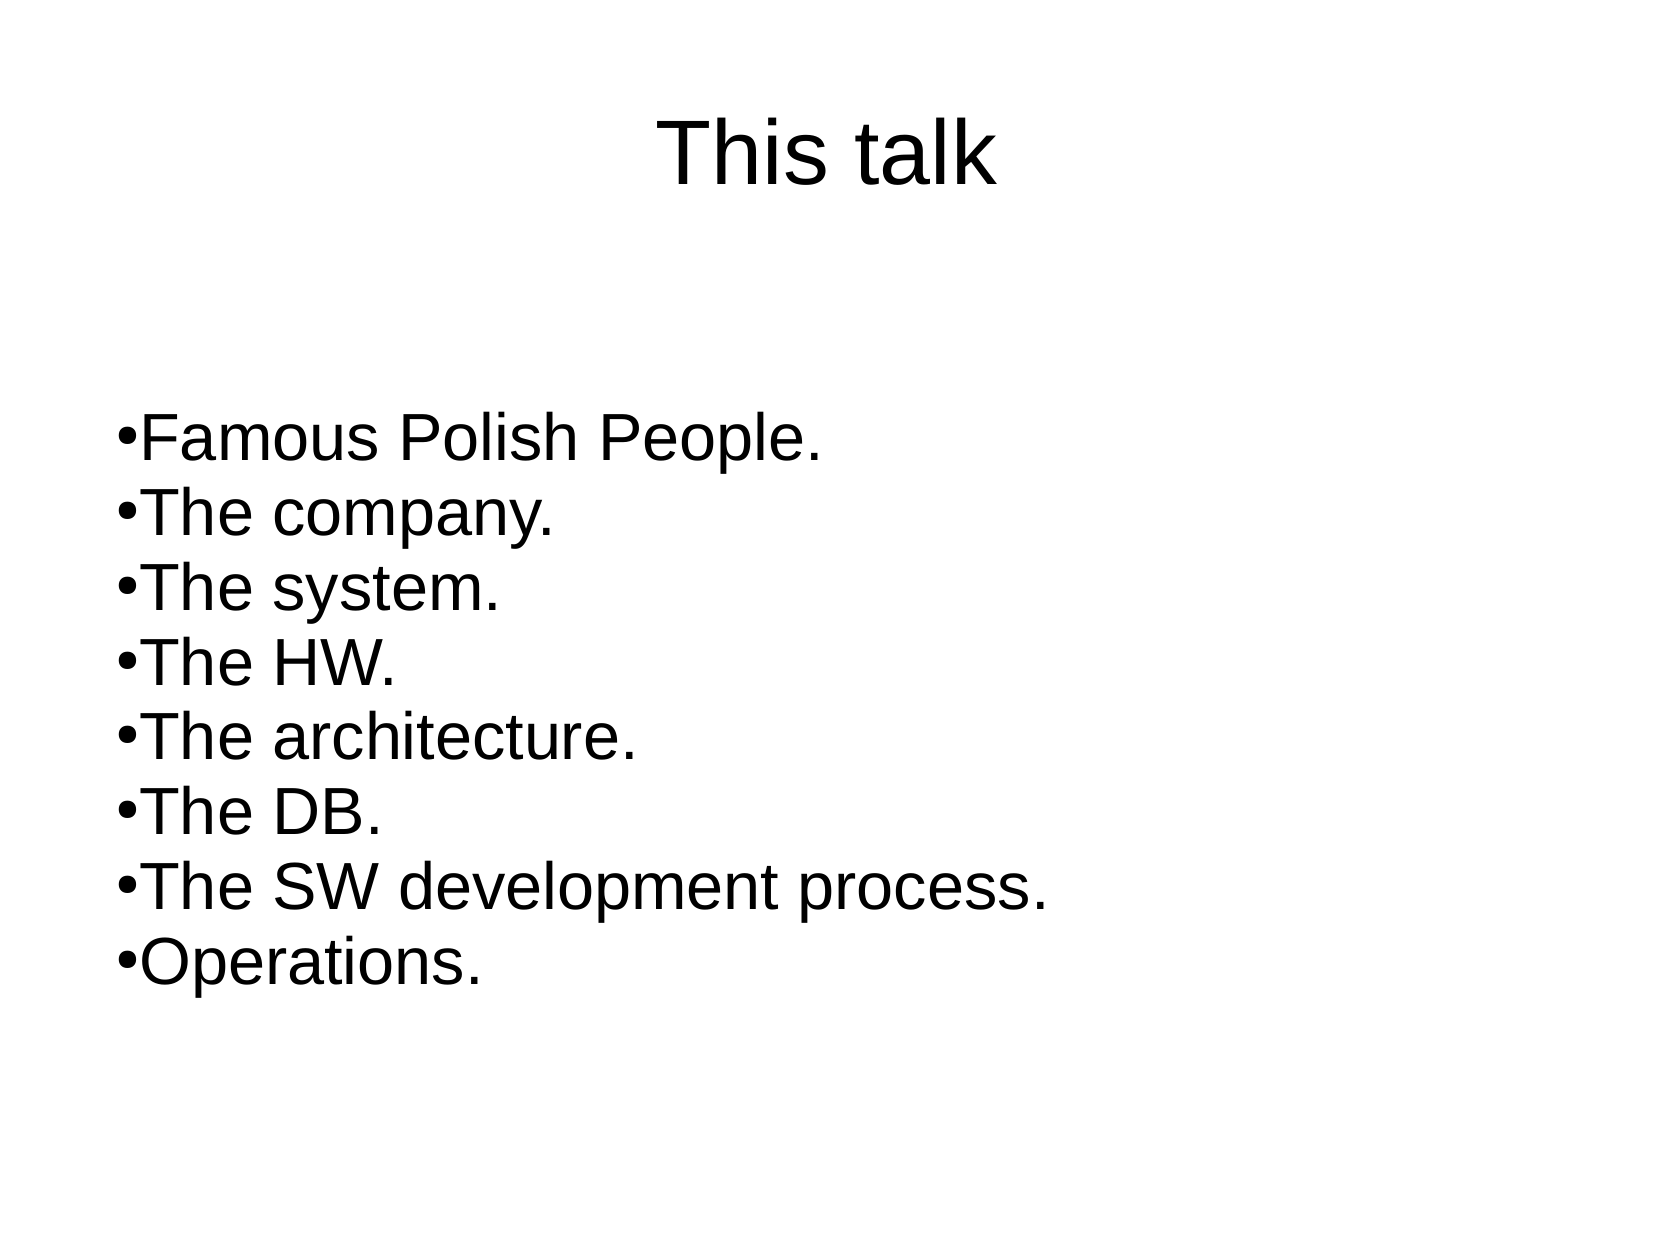

# This talk
Famous Polish People.
The company.
The system.
The HW.
The architecture.
The DB.
The SW development process.
Operations.